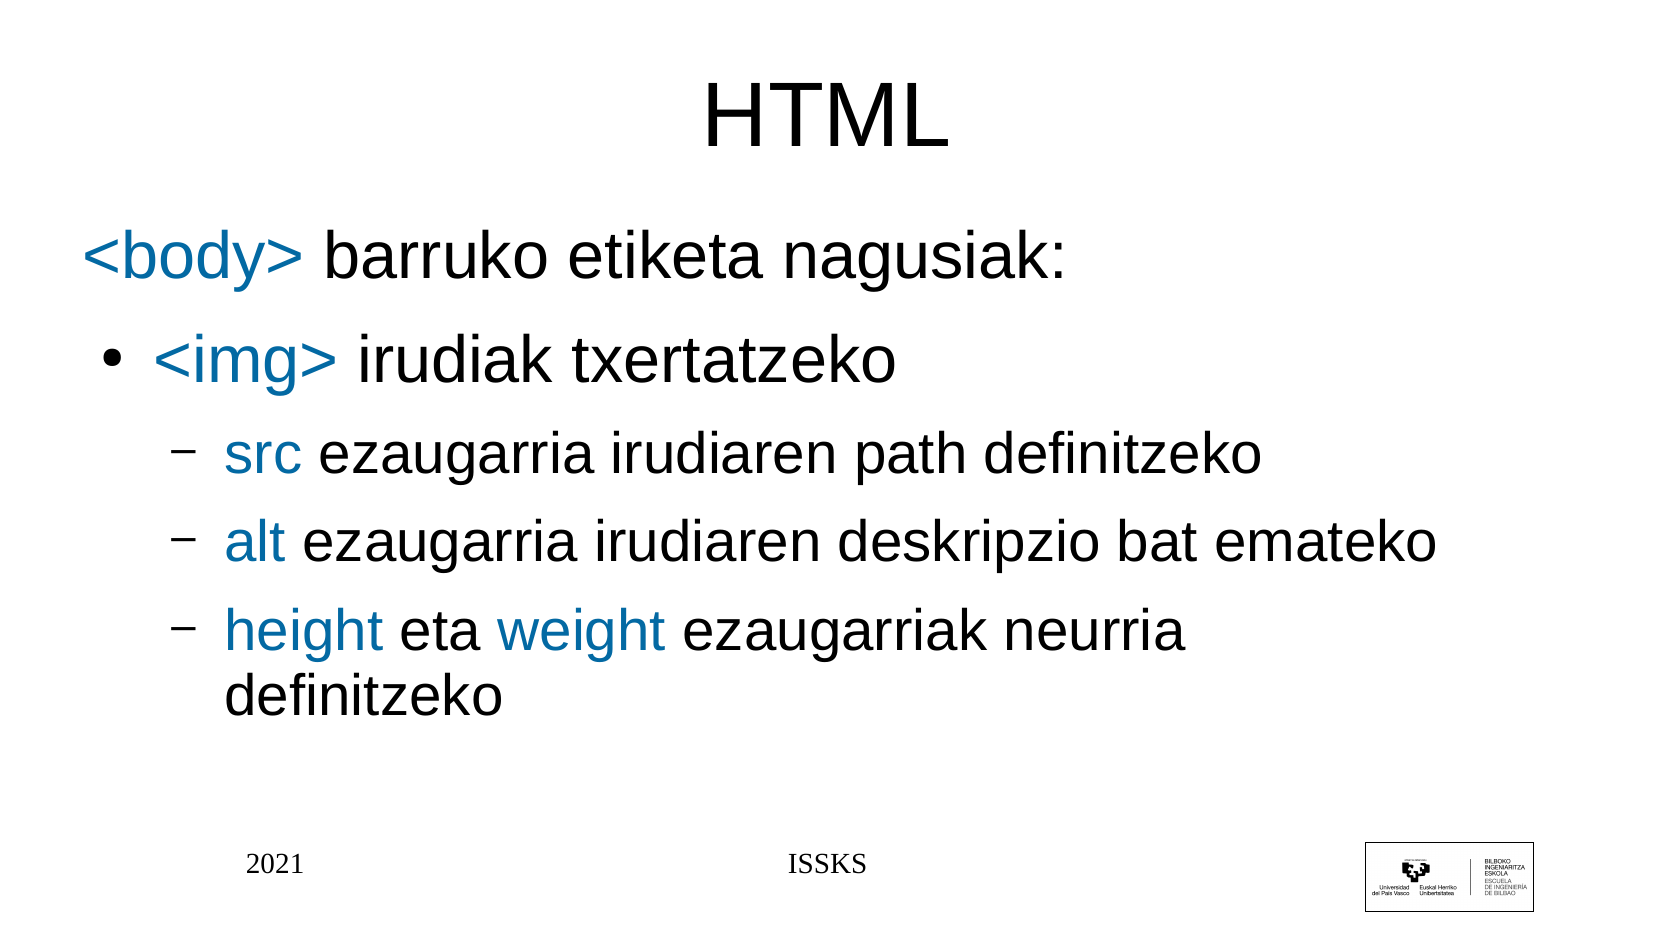

# HTML
<body> barruko etiketa nagusiak:
<img> irudiak txertatzeko
src ezaugarria irudiaren path definitzeko
alt ezaugarria irudiaren deskripzio bat emateko
height eta weight ezaugarriak neurria definitzeko